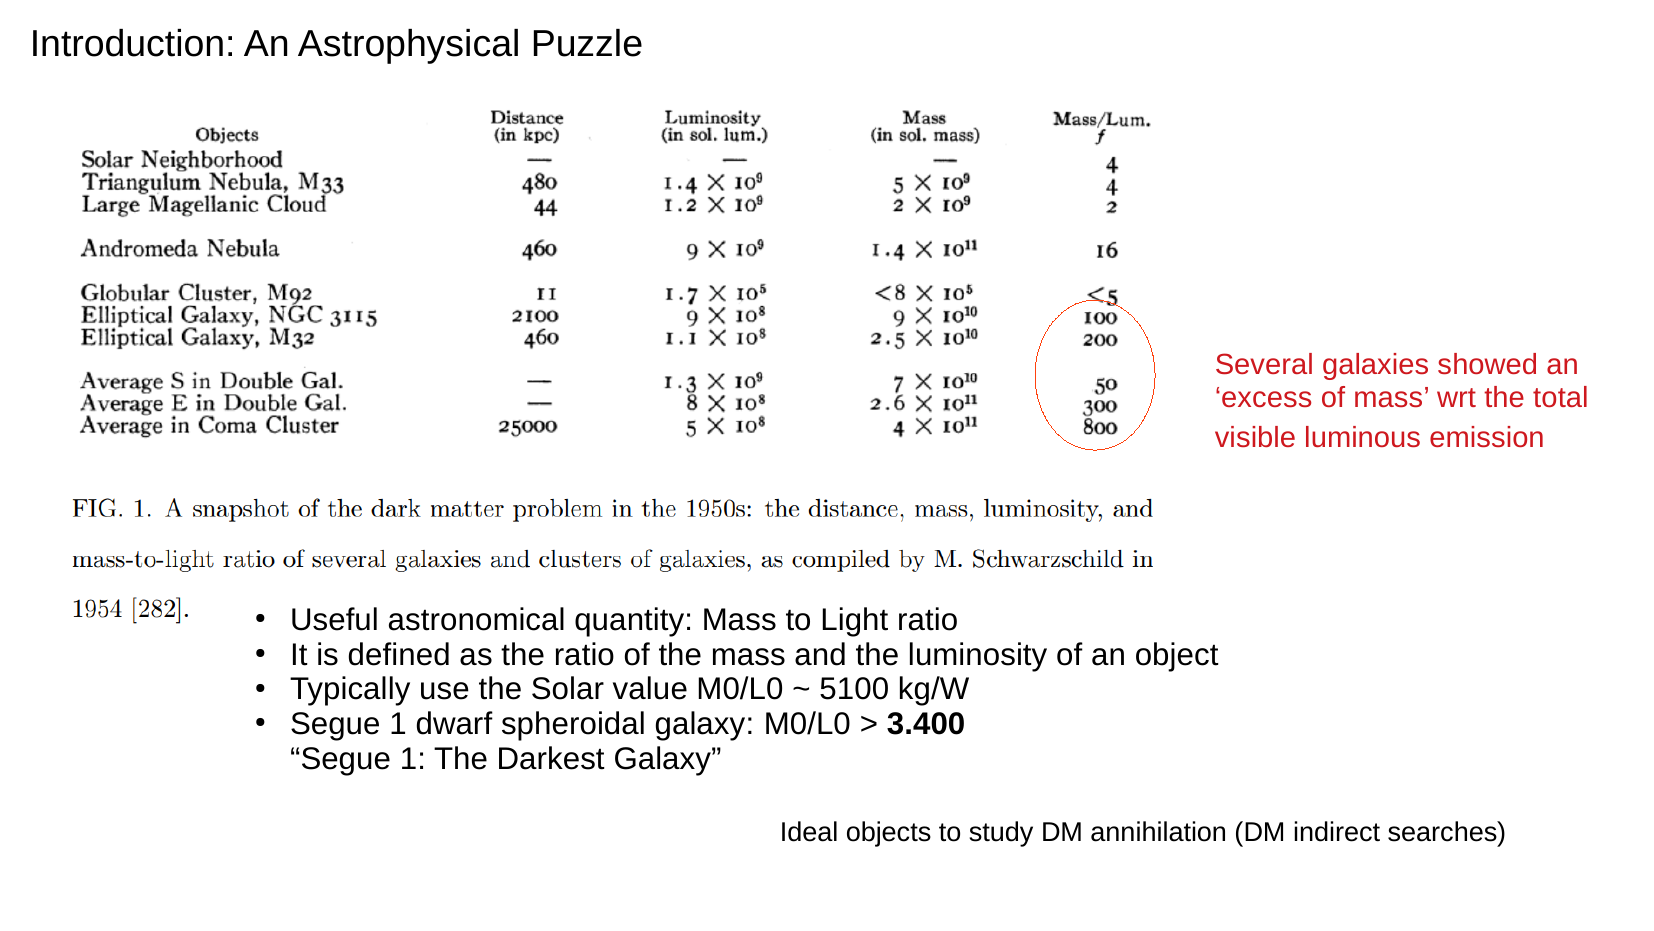

Introduction: An Astrophysical Puzzle
Several galaxies showed an ‘excess of mass’ wrt the total visible luminous emission
Useful astronomical quantity: Mass to Light ratio
It is defined as the ratio of the mass and the luminosity of an object
Typically use the Solar value M0/L0 ~ 5100 kg/W
Segue 1 dwarf spheroidal galaxy: M0/L0 > 3.400
“Segue 1: The Darkest Galaxy”
Ideal objects to study DM annihilation (DM indirect searches)